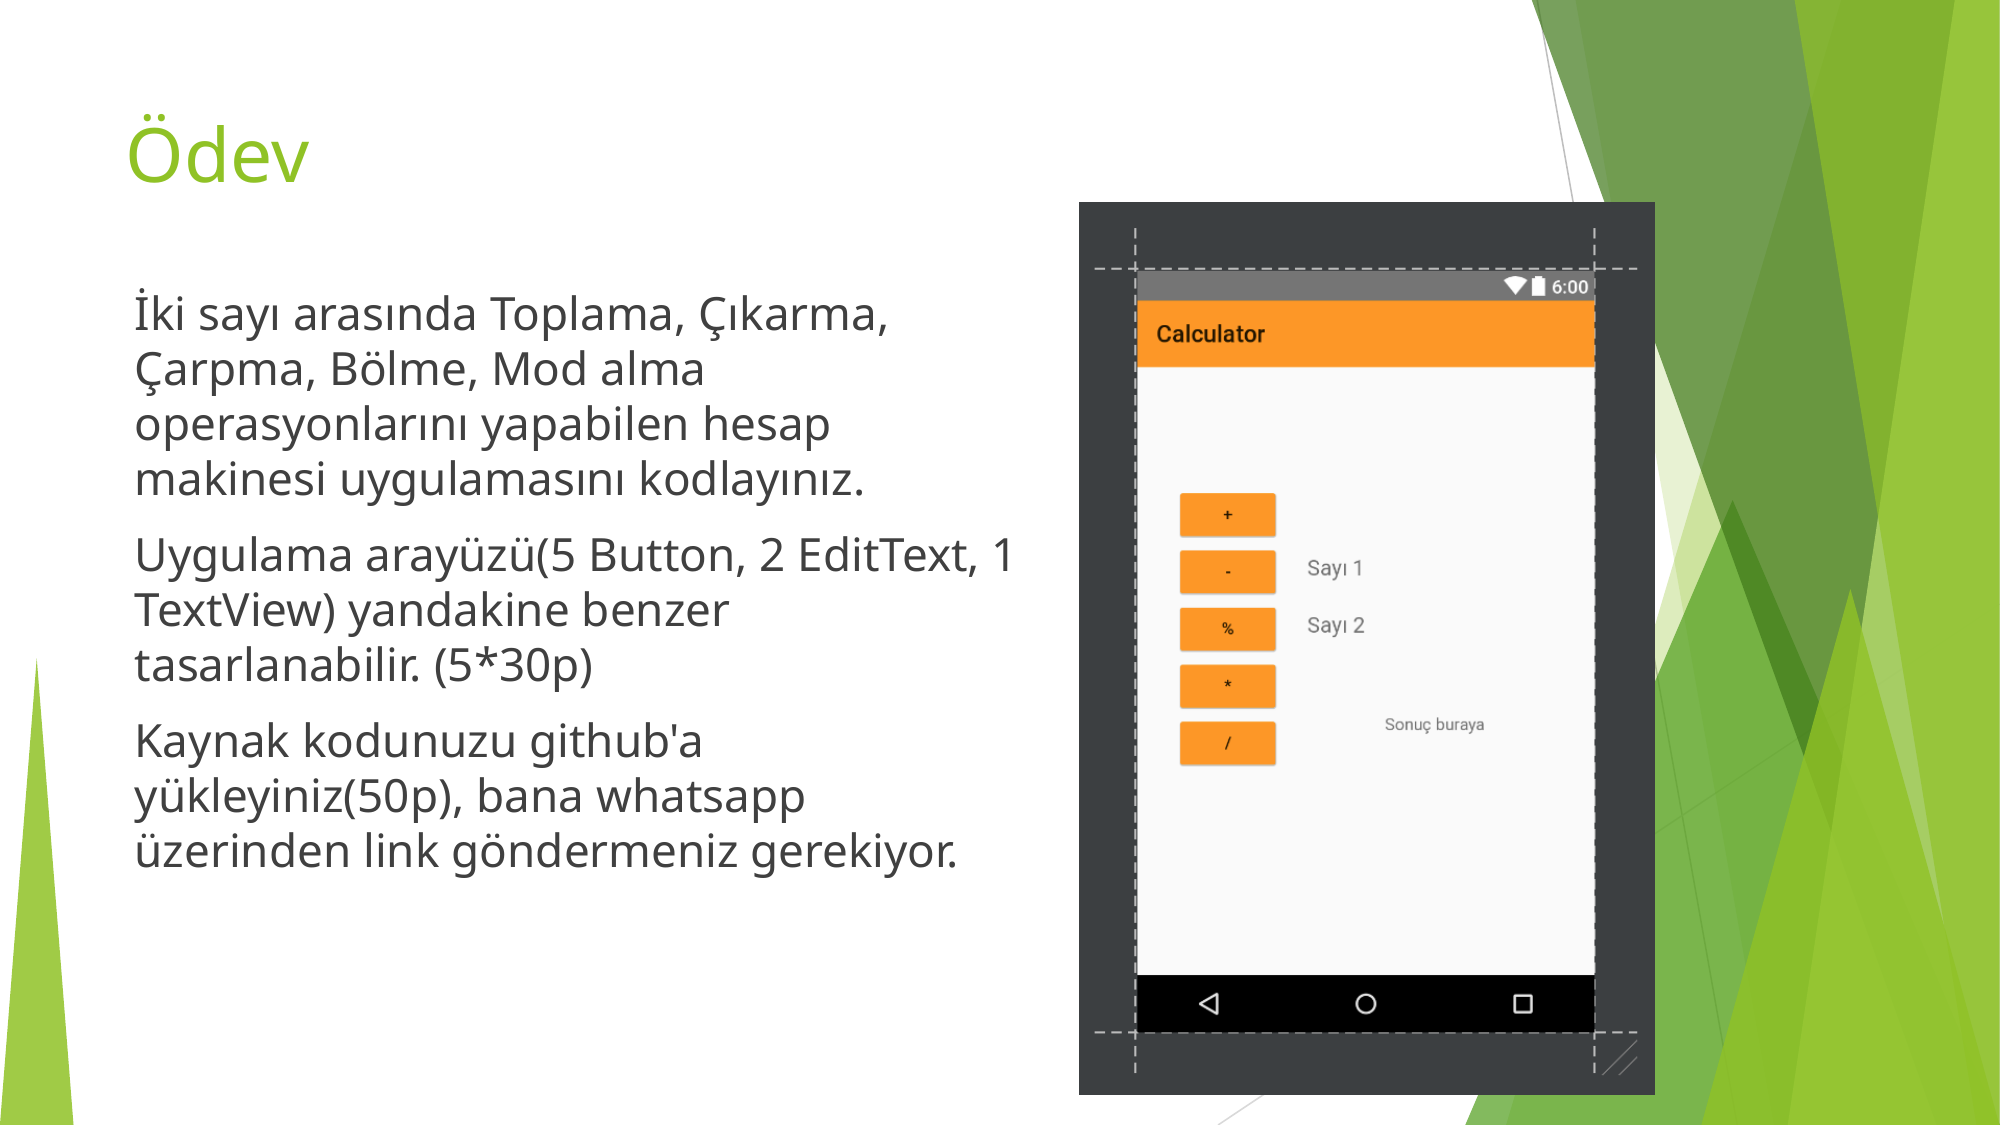

# Ödev
İki sayı arasında Toplama, Çıkarma, Çarpma, Bölme, Mod alma operasyonlarını yapabilen hesap makinesi uygulamasını kodlayınız.
Uygulama arayüzü(5 Button, 2 EditText, 1 TextView) yandakine benzer tasarlanabilir. (5*30p)
Kaynak kodunuzu github'a yükleyiniz(50p), bana whatsapp üzerinden link göndermeniz gerekiyor.